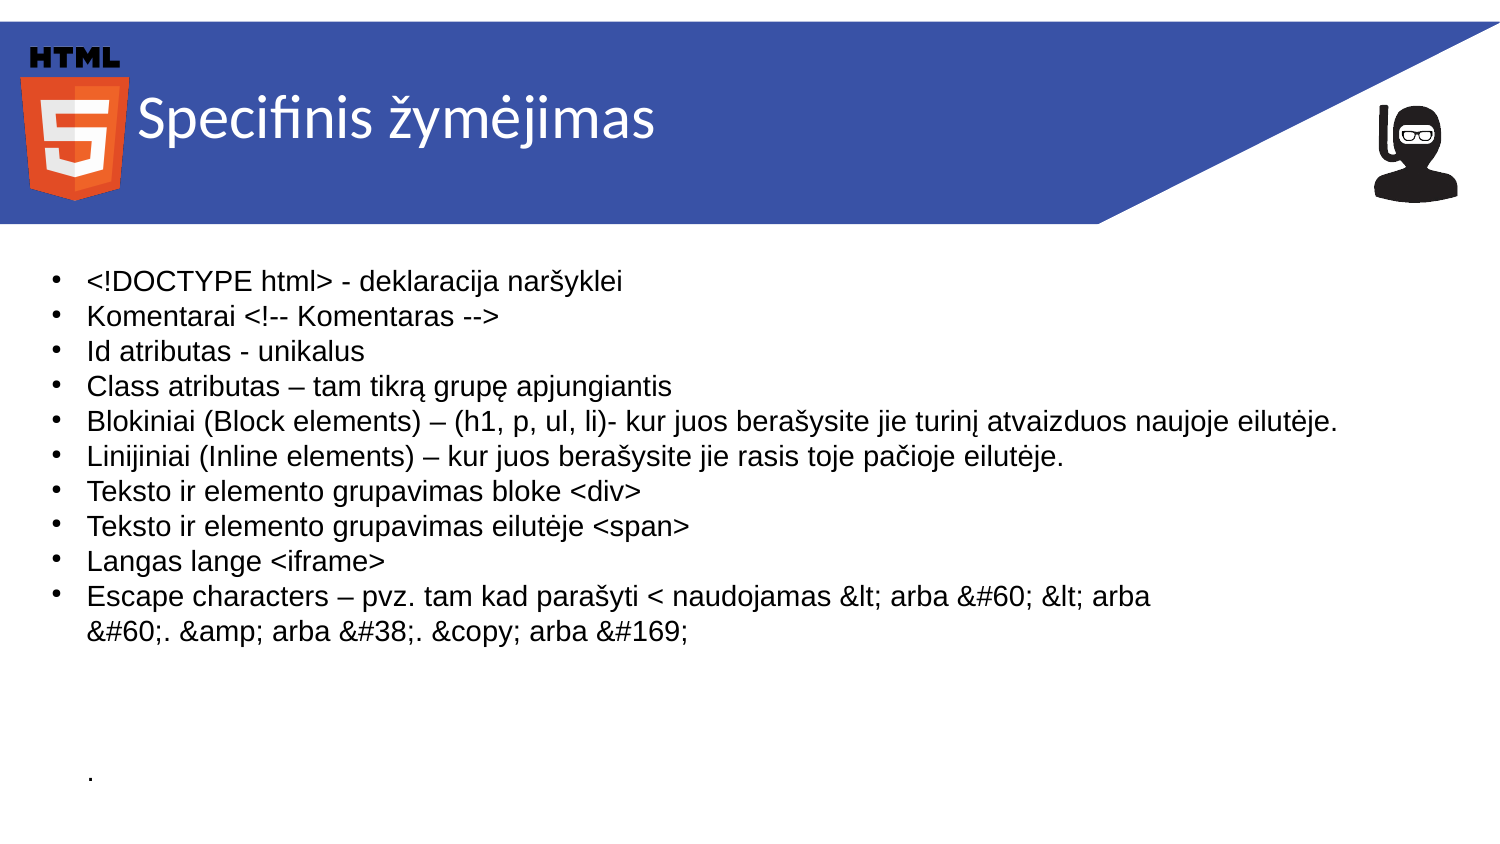

# Specifinis žymėjimas
<!DOCTYPE html> - deklaracija naršyklei
Komentarai <!-- Komentaras -->
Id atributas - unikalus
Class atributas – tam tikrą grupę apjungiantis
Blokiniai (Block elements) – (h1, p, ul, li)- kur juos berašysite jie turinį atvaizduos naujoje eilutėje.
Linijiniai (Inline elements) – kur juos berašysite jie rasis toje pačioje eilutėje.
Teksto ir elemento grupavimas bloke <div>
Teksto ir elemento grupavimas eilutėje <span>
Langas lange <iframe>
Escape characters – pvz. tam kad parašyti < naudojamas &lt; arba &#60; &lt; arba
&#60;. &amp; arba &#38;. &copy; arba &#169;
.